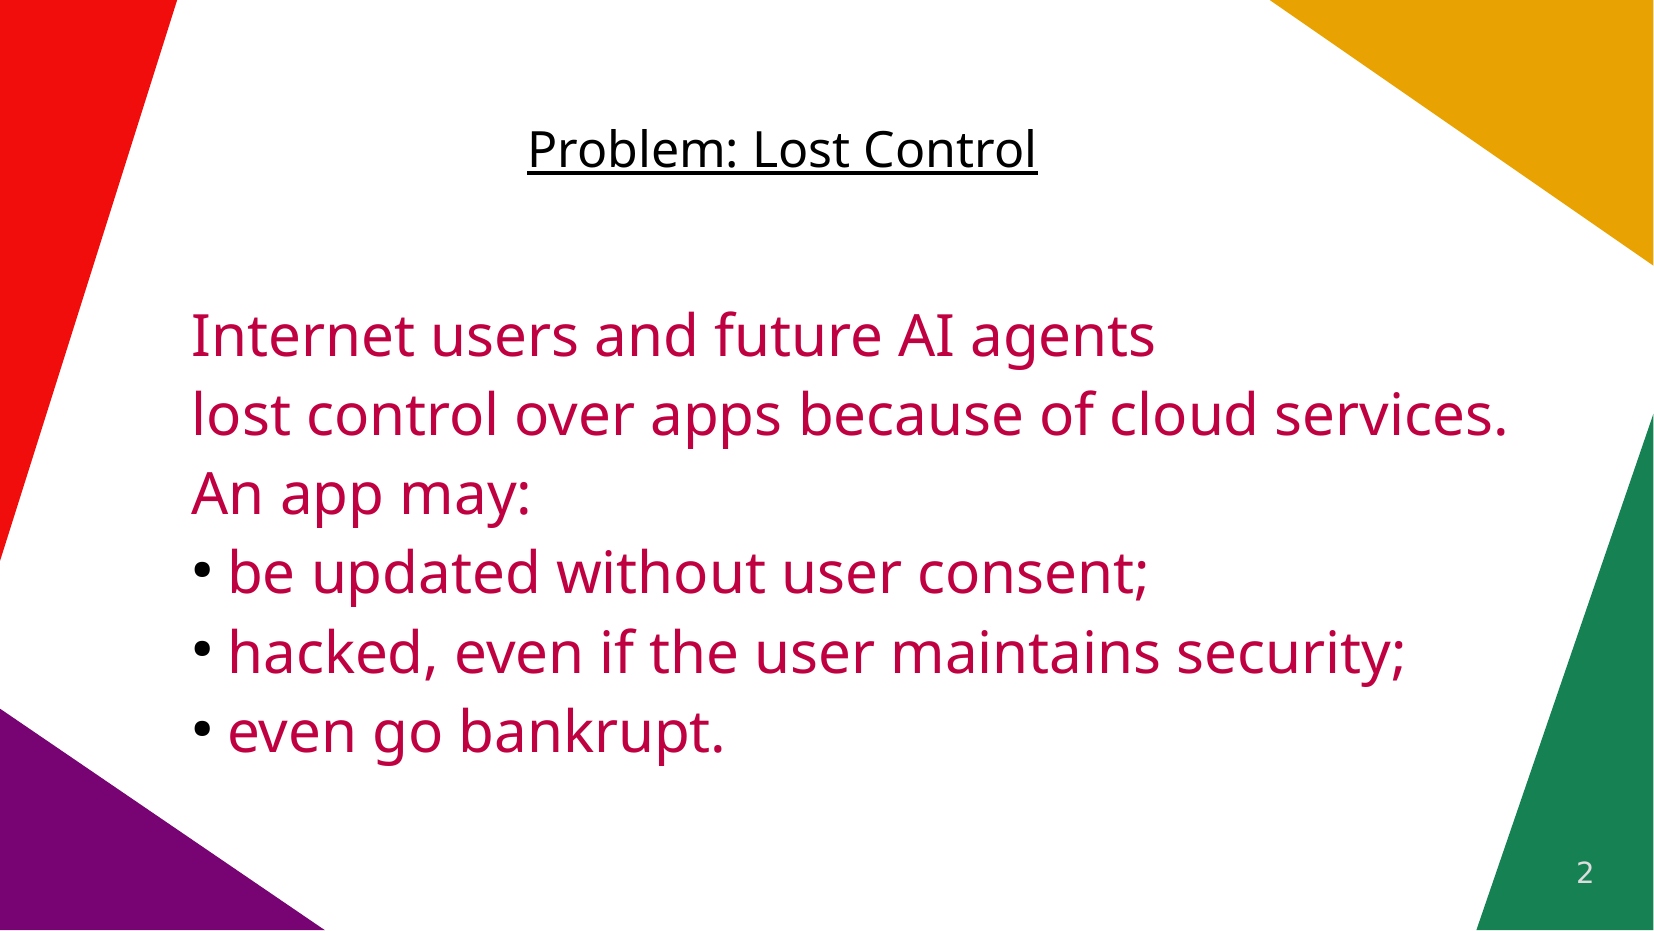

Problem: Lost Control
Internet users and future AI agents
lost control over apps because of cloud services.
An app may:
be updated without user consent;
hacked, even if the user maintains security;
even go bankrupt.
2